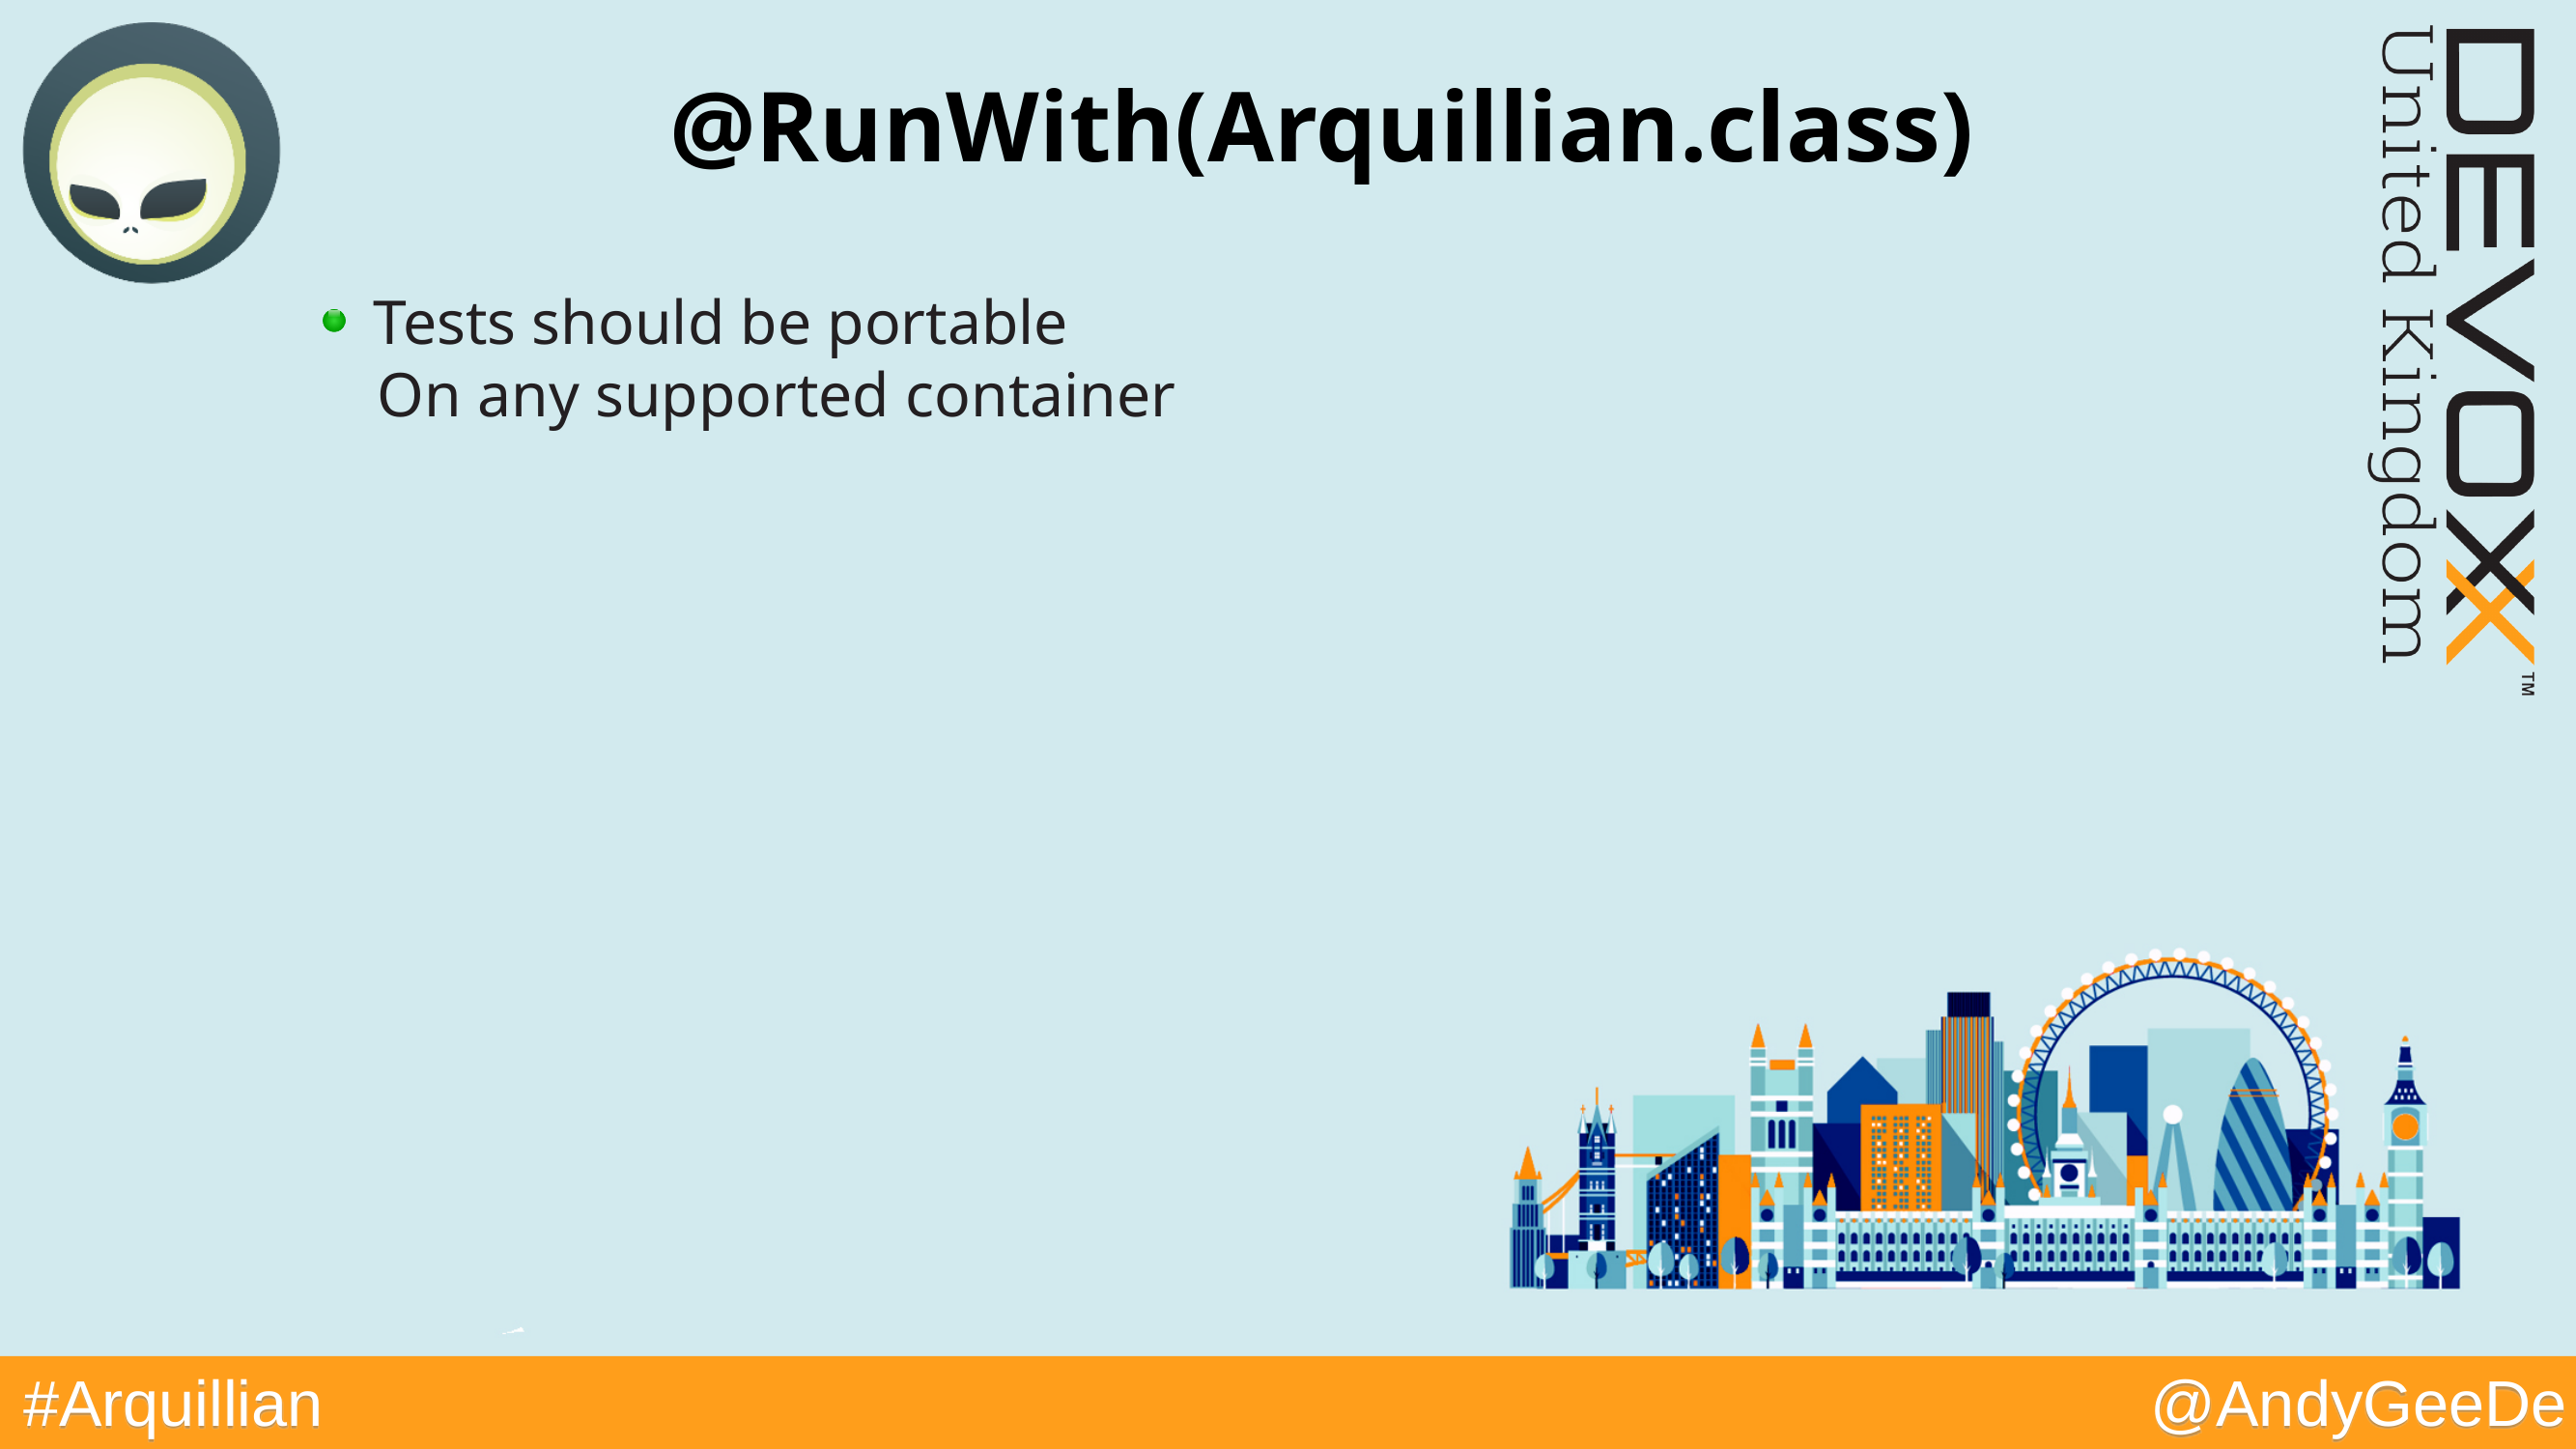

# @RunWith(Arquillian.class)
Tests should be portable
On any supported container